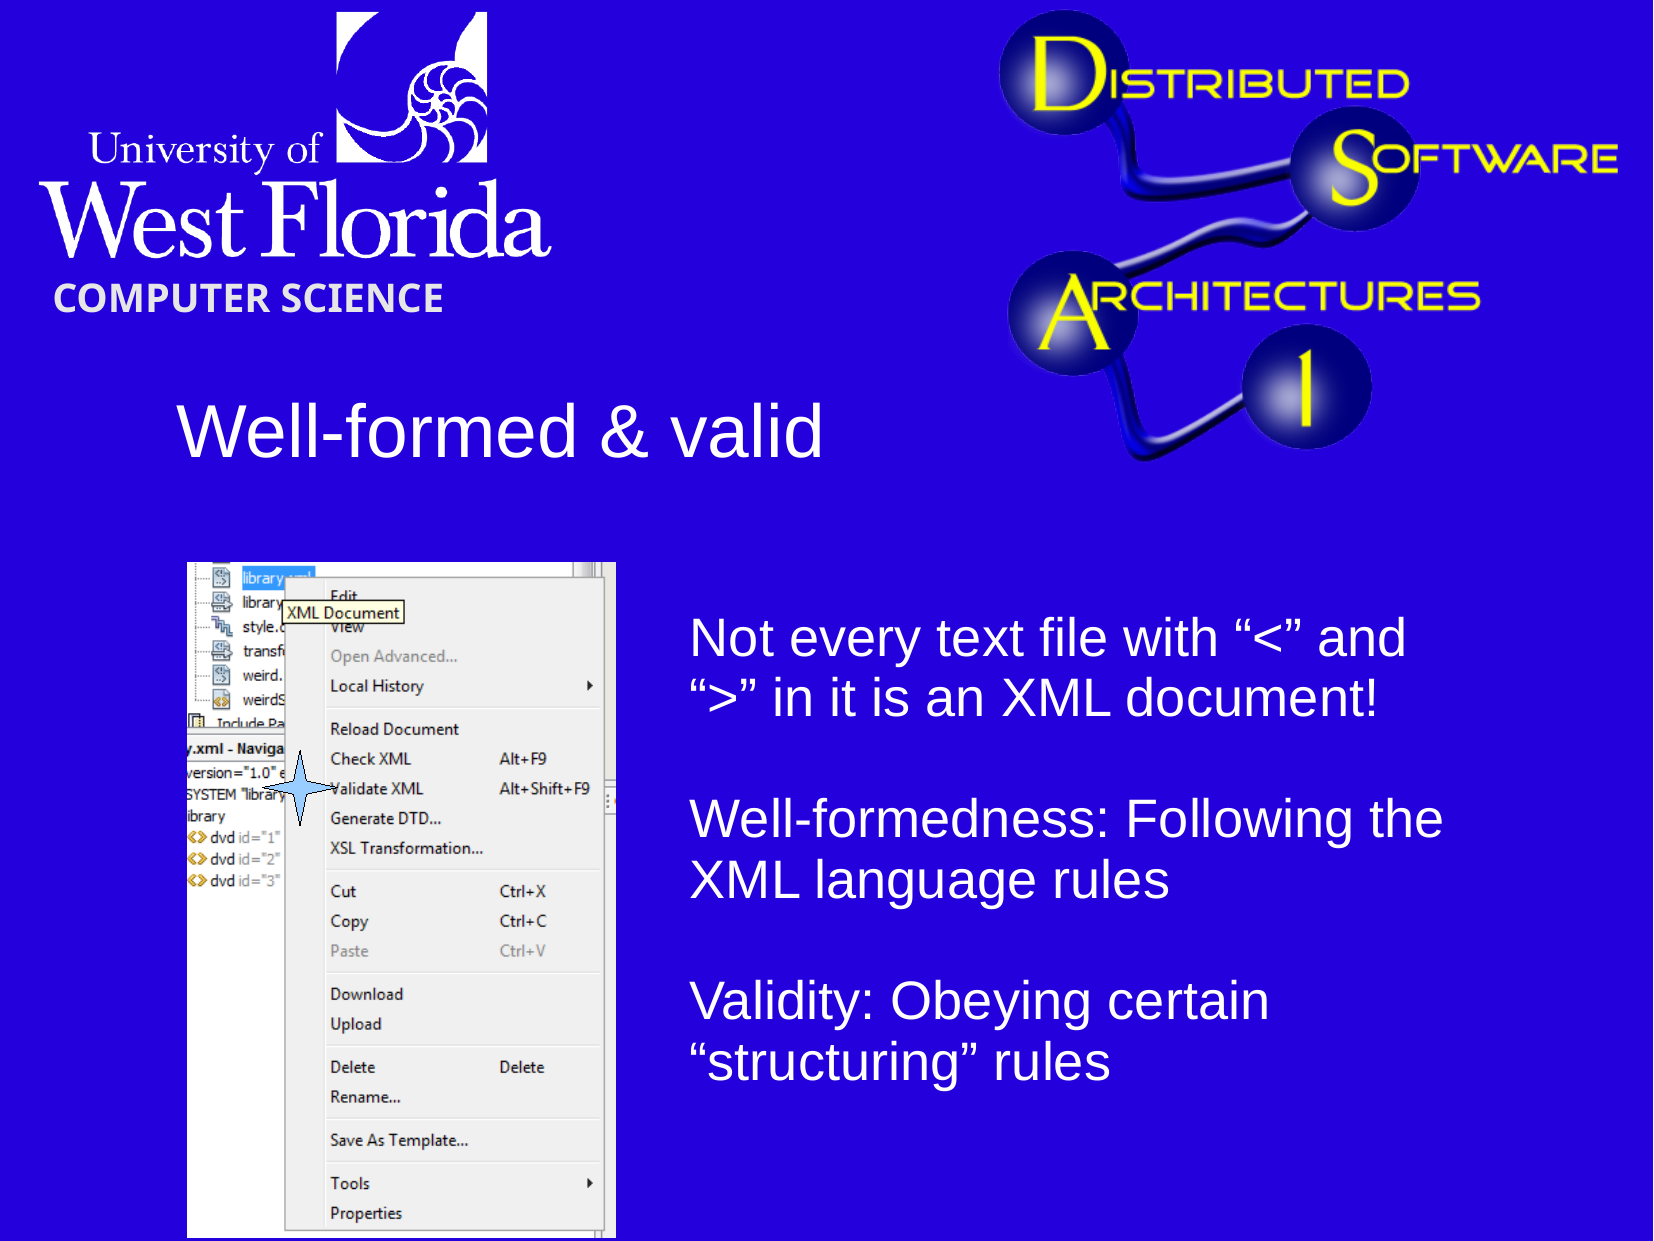

COMPUTER SCIENCE
# Well-formed & valid
Not every text file with “<” and “>” in it is an XML document!
Well-formedness: Following the XML language rules
Validity: Obeying certain “structuring” rules